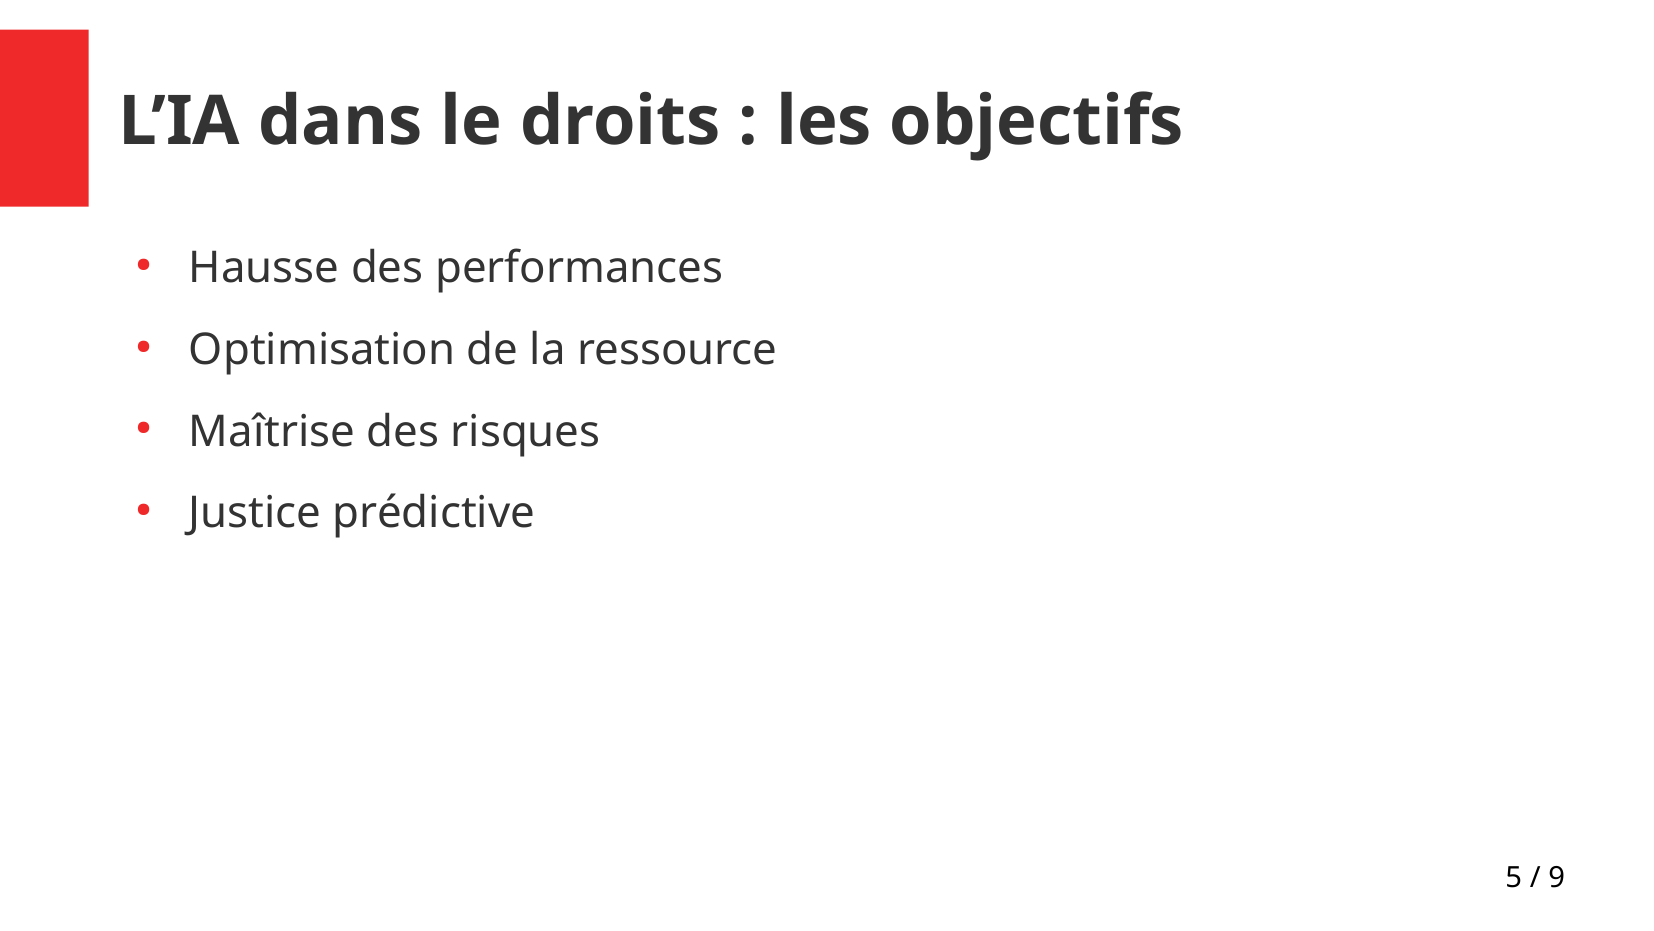

# L’IA dans le droits : les objectifs
Hausse des performances
Optimisation de la ressource
Maîtrise des risques
Justice prédictive
5